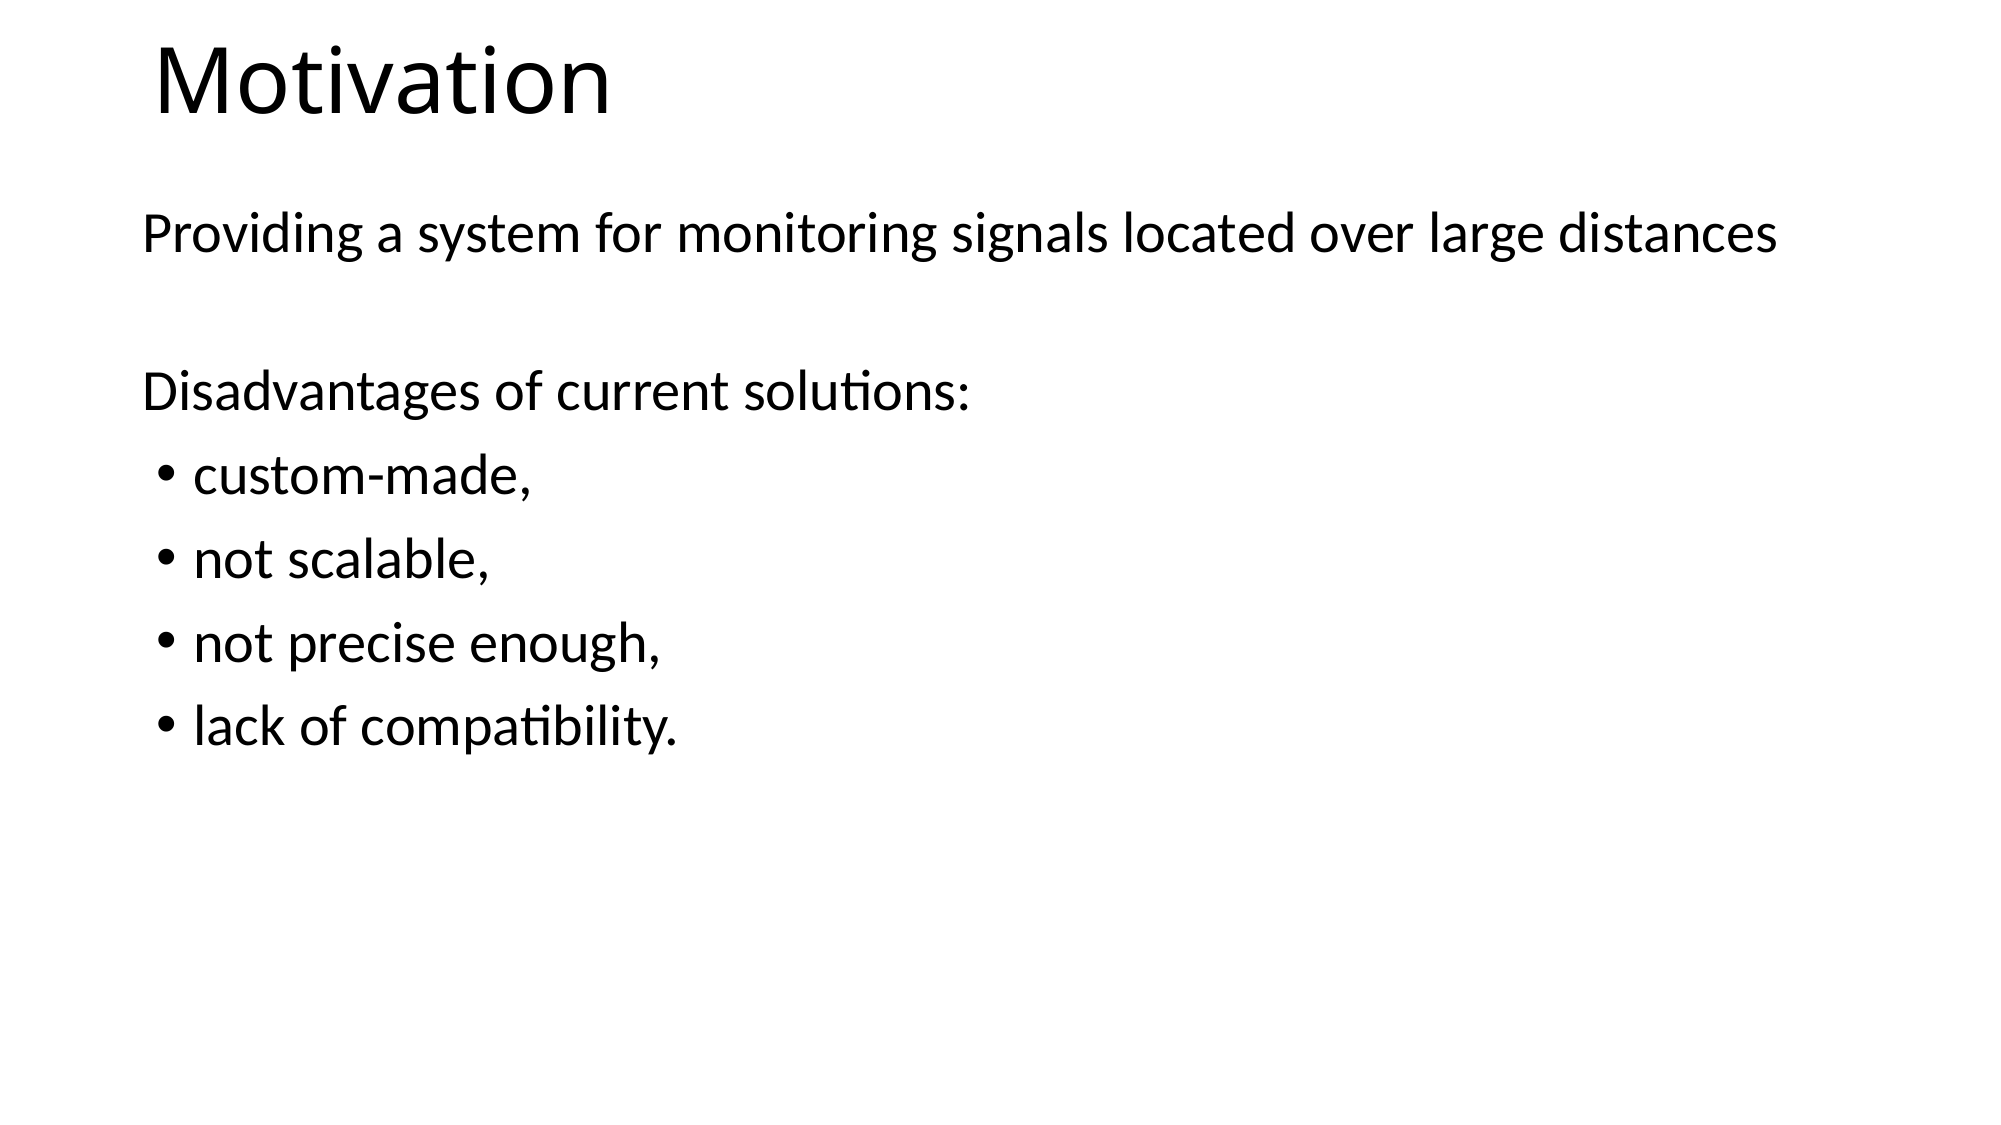

# Motivation
Providing a system for monitoring signals located over large distances
Disadvantages of current solutions:
custom-made,
not scalable,
not precise enough,
lack of compatibility.